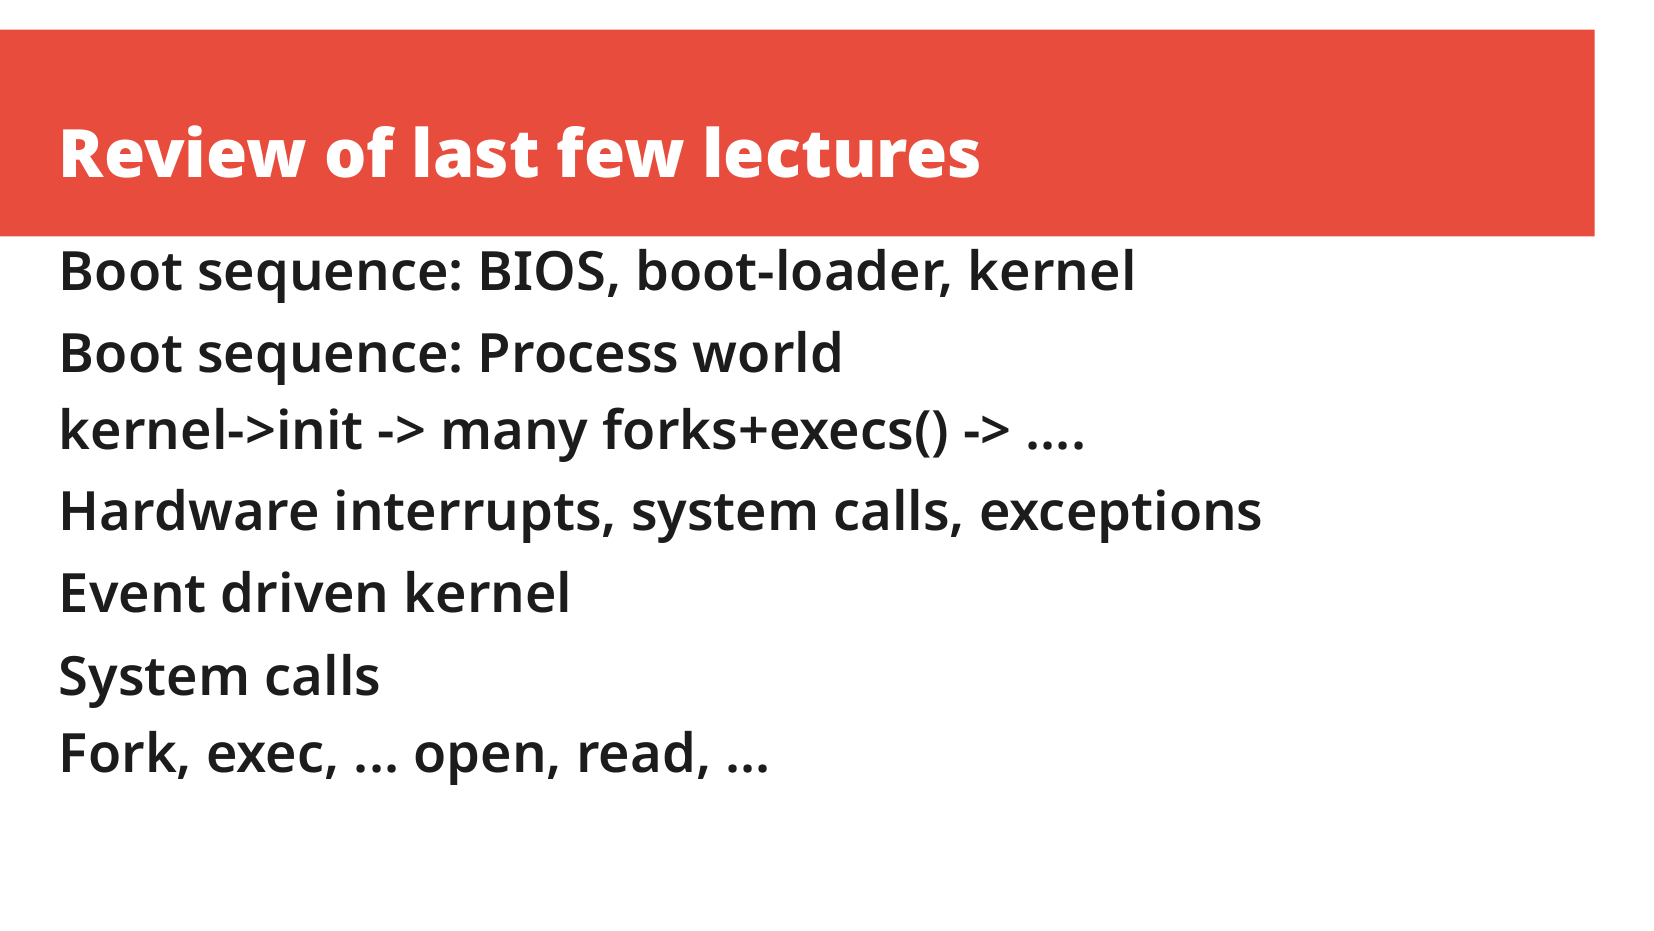

# Review of last few lectures
Boot sequence: BIOS, boot-loader, kernel
Boot sequence: Process world
kernel->init -> many forks+execs() -> ....
Hardware interrupts, system calls, exceptions
Event driven kernel
System calls
Fork, exec, ... open, read, ...